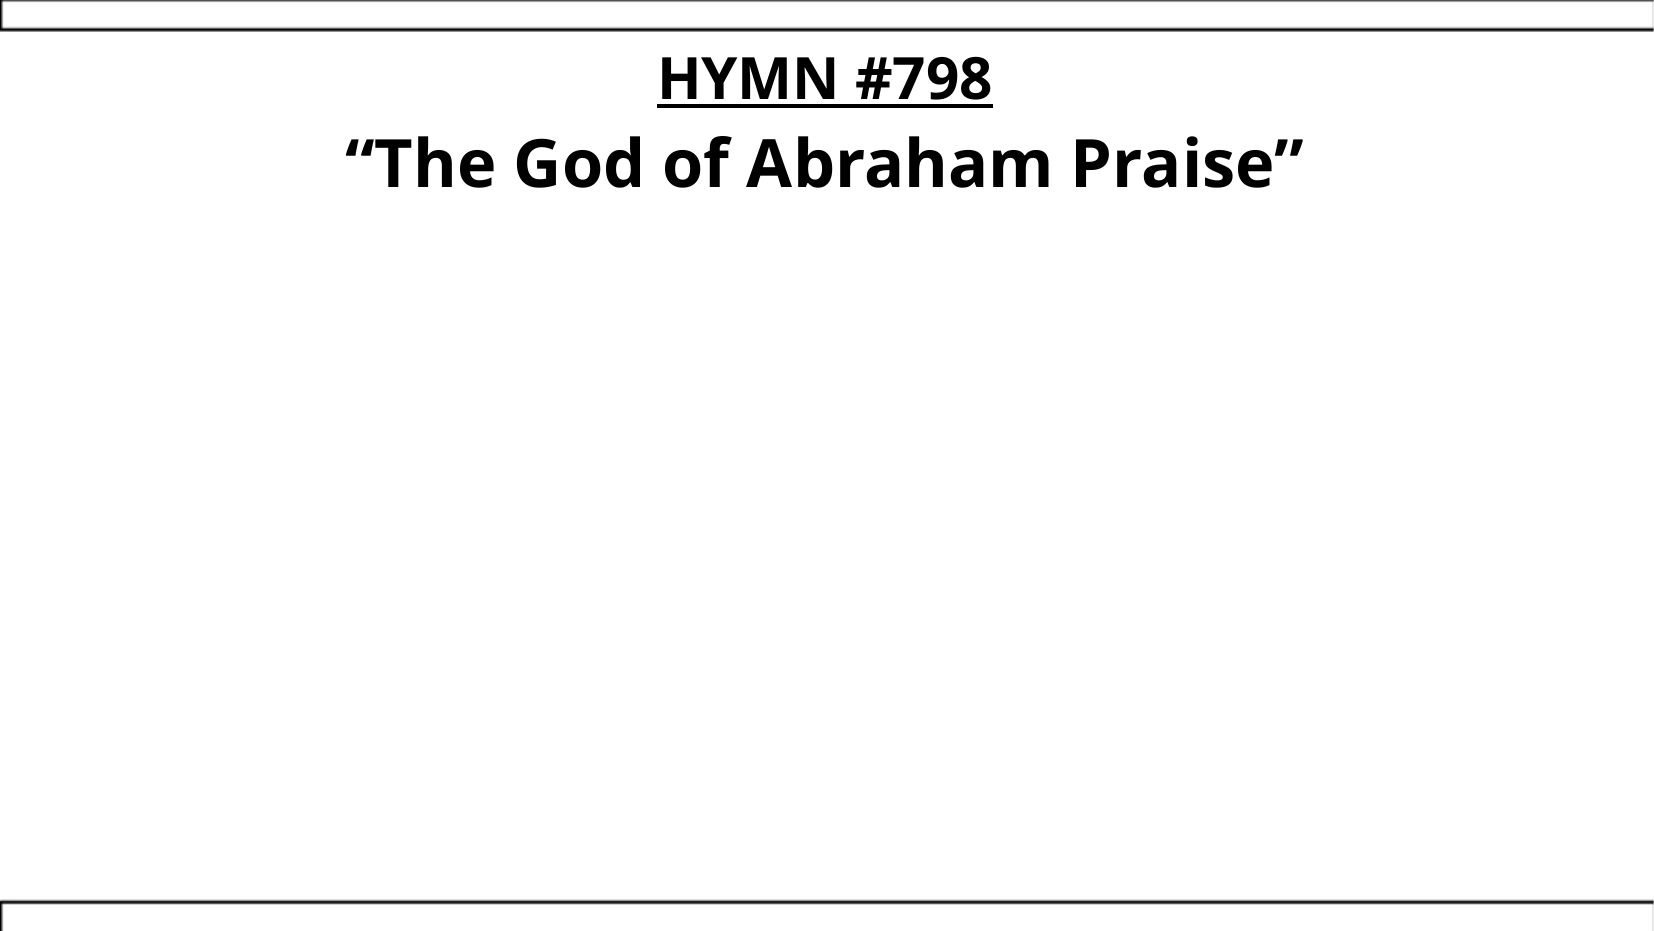

HYMN #798
“The God of Abraham Praise”